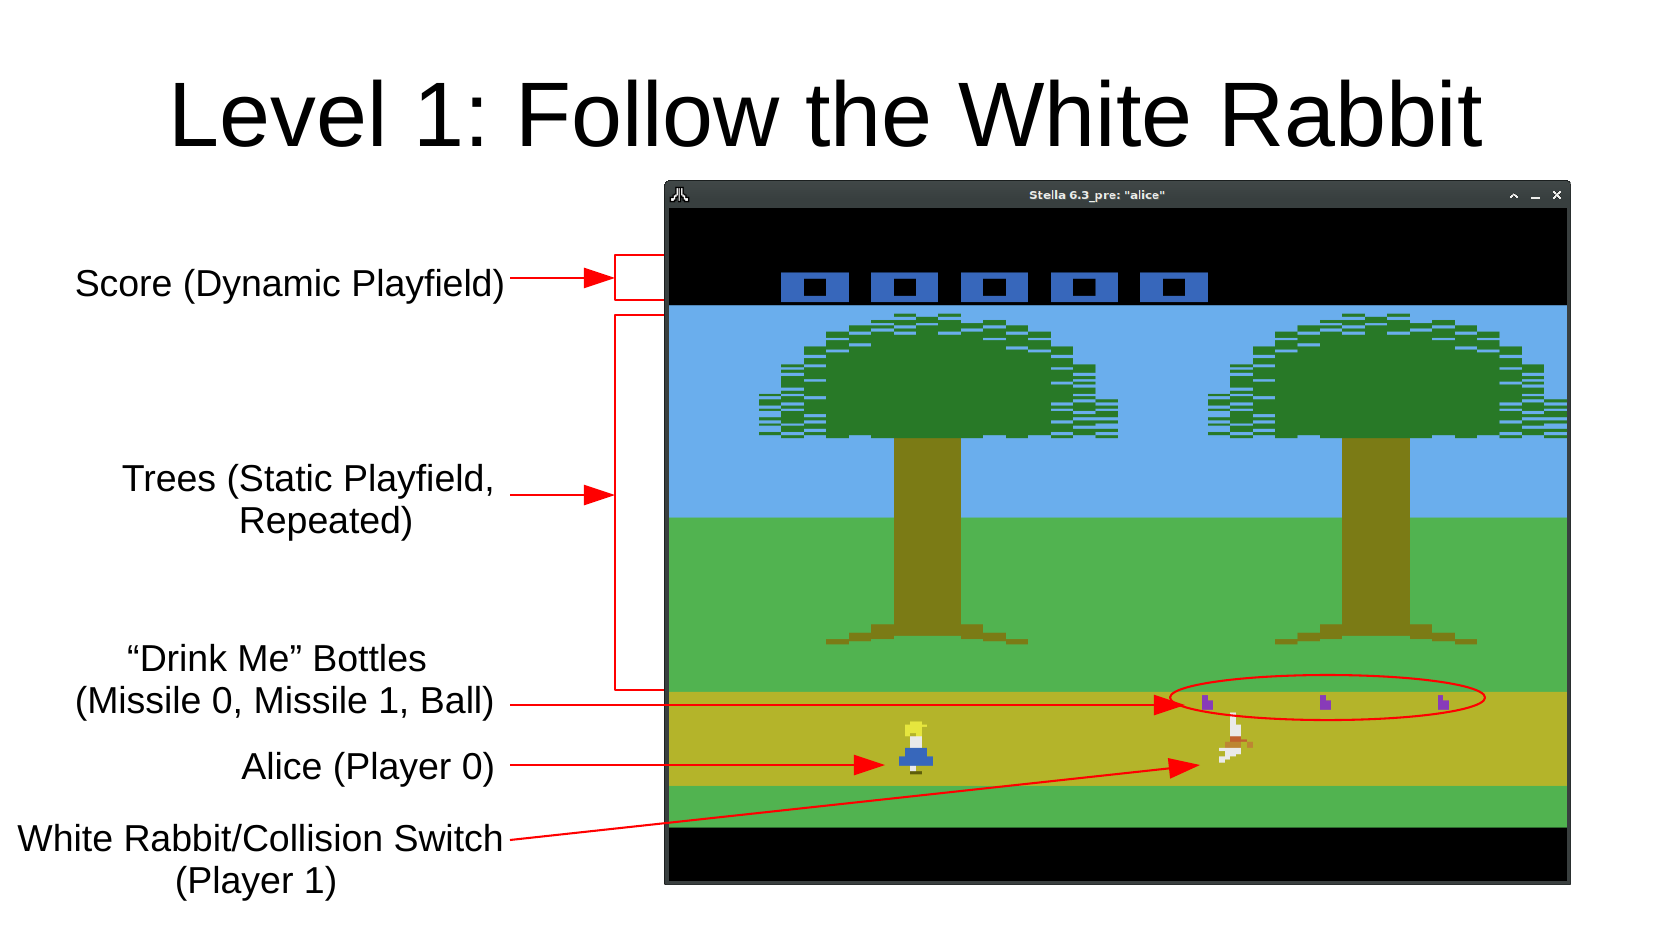

# Level 1: Follow the White Rabbit
Score (Dynamic Playfield)
Trees (Static Playfield,
	 Repeated)
 “Drink Me” Bottles
(Missile 0, Missile 1, Ball)
Alice (Player 0)
White Rabbit/Collision Switch
 (Player 1)